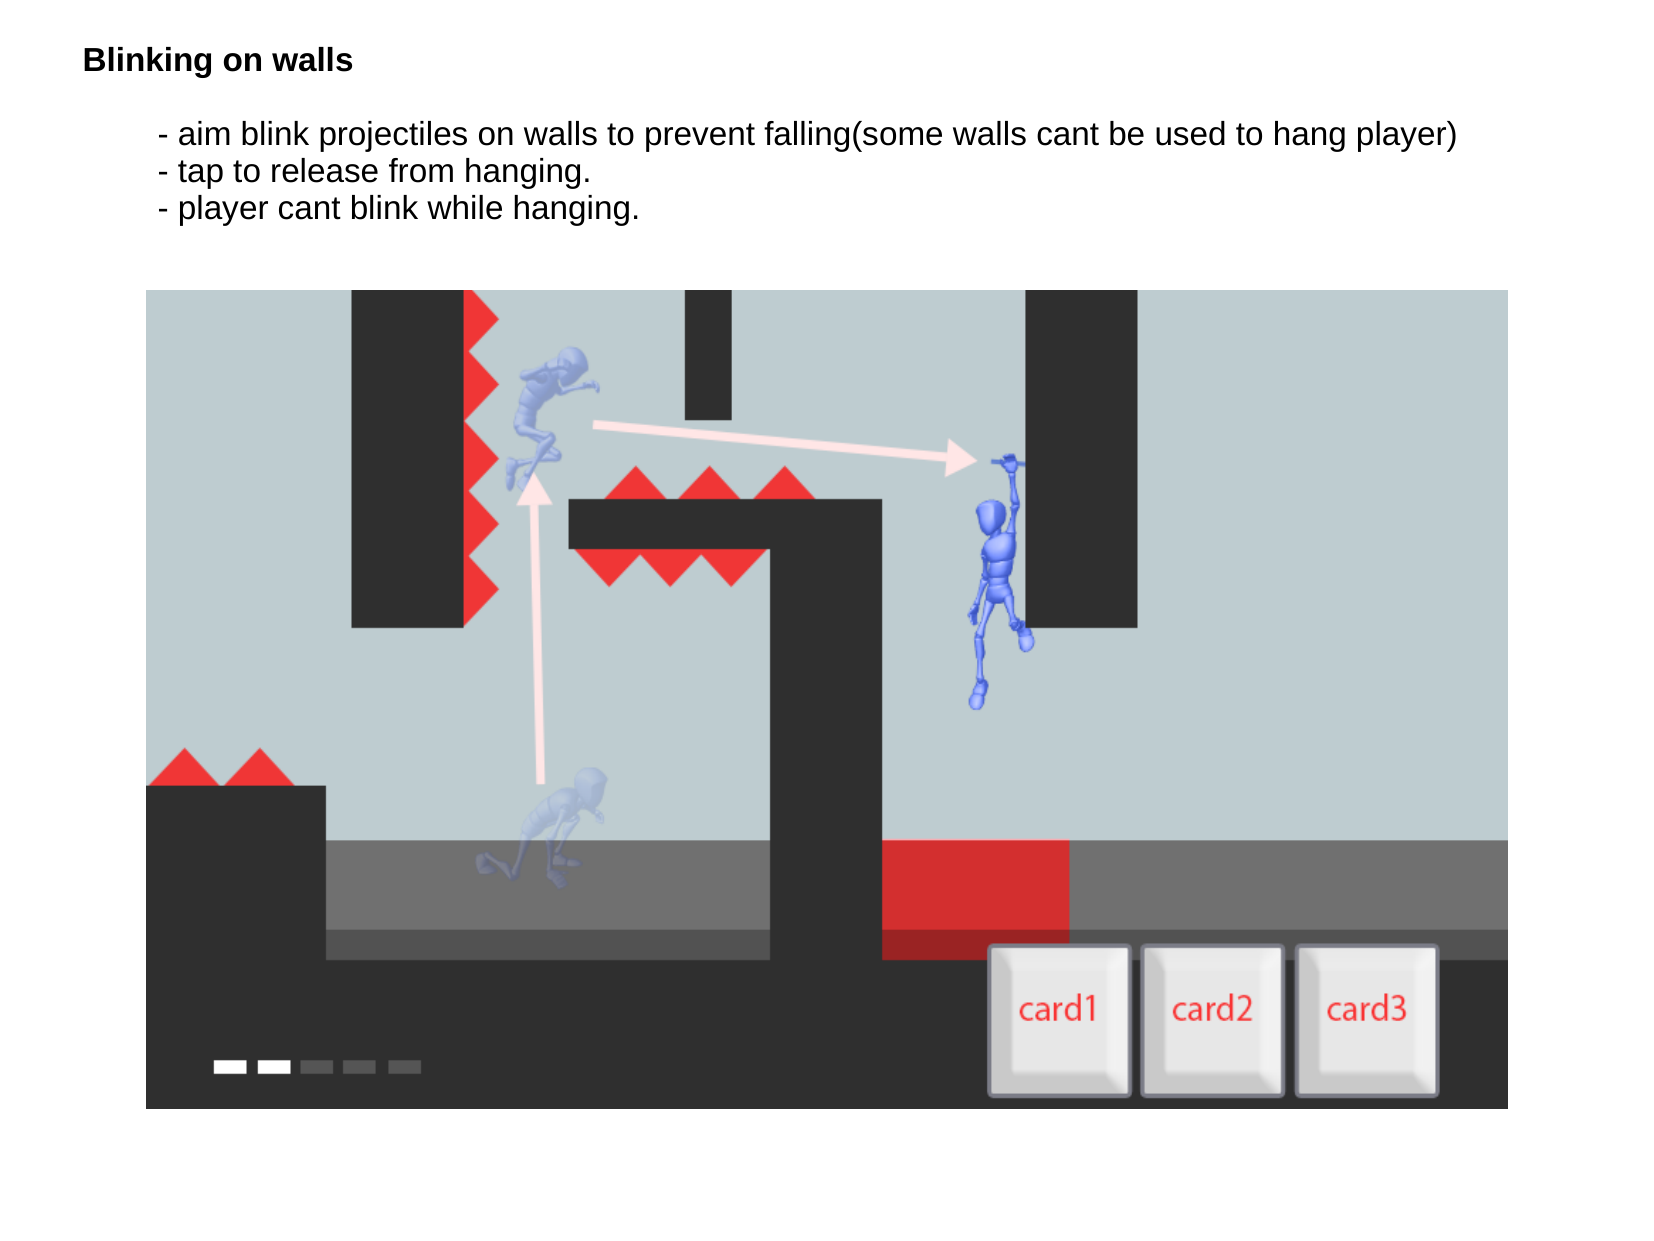

# Blinking on walls - aim blink projectiles on walls to prevent falling(some walls cant be used to hang player) - tap to release from hanging. - player cant blink while hanging.